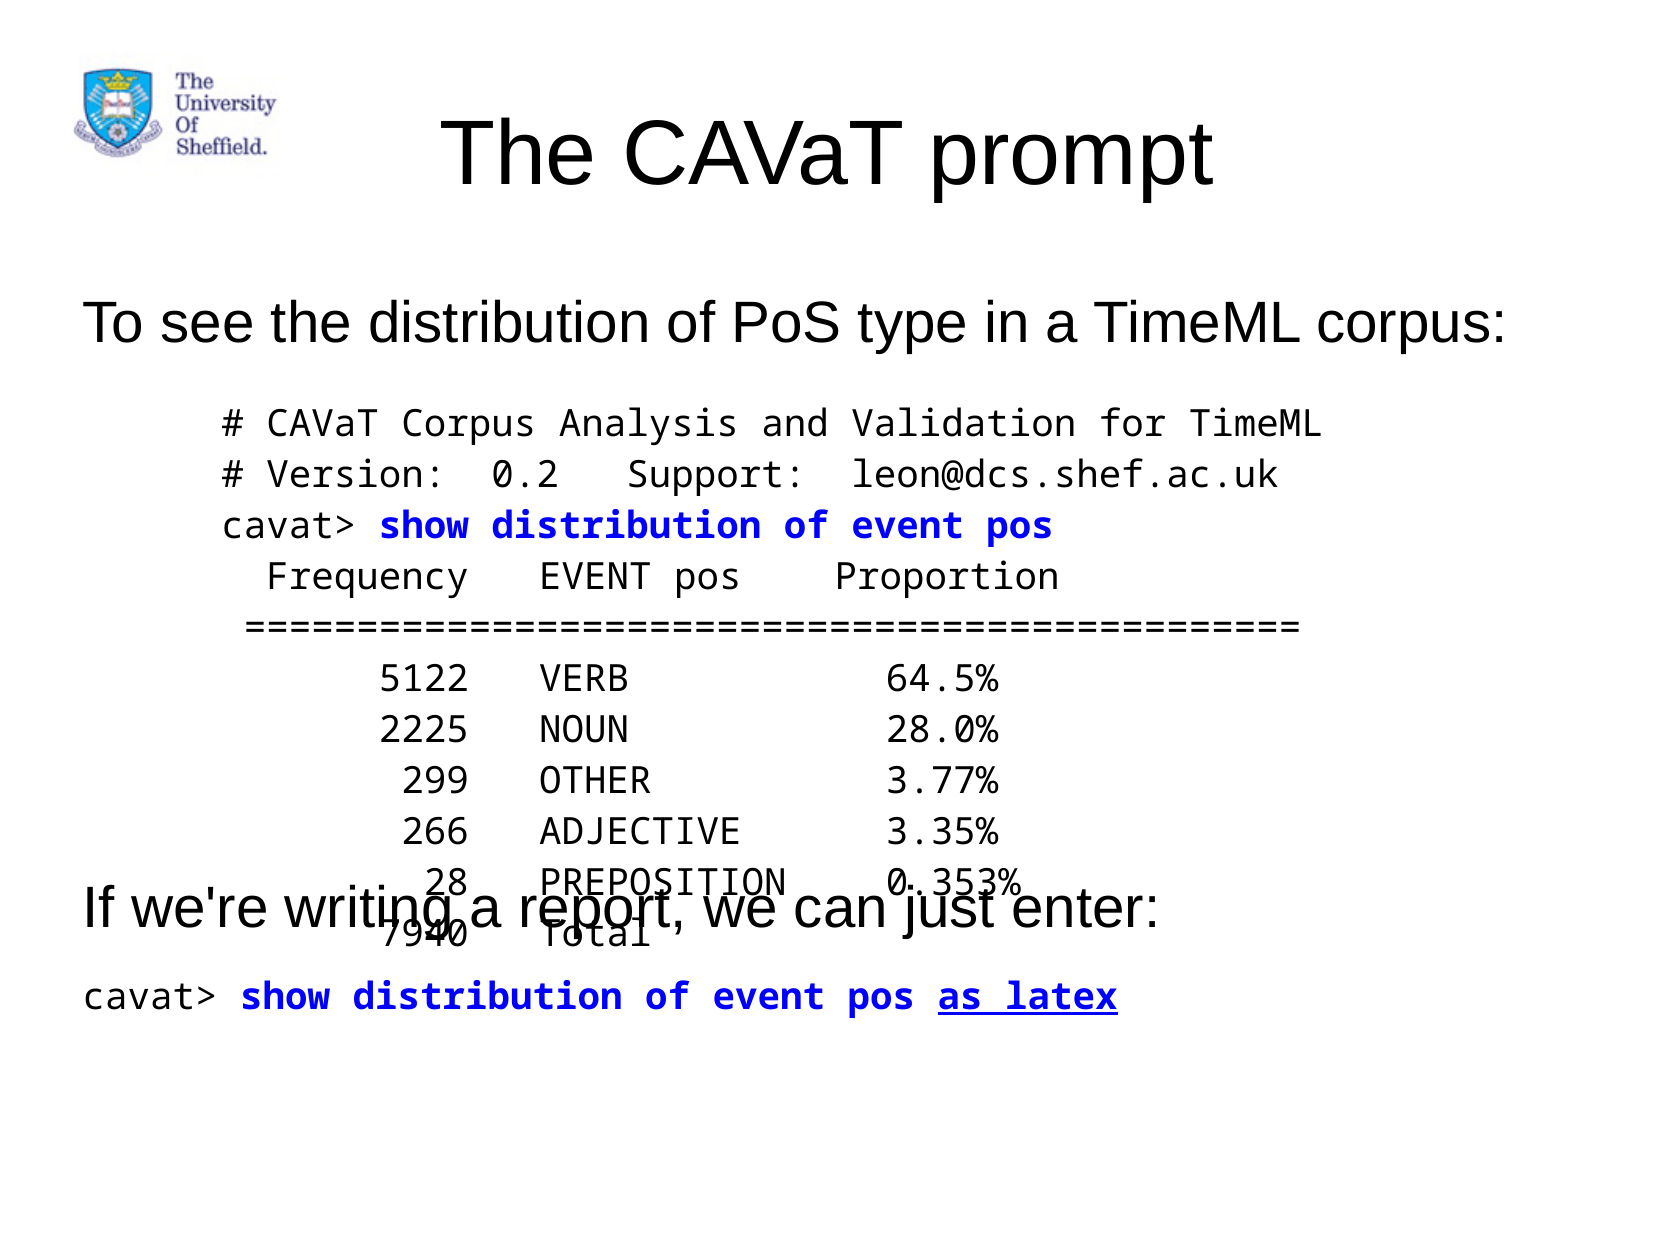

# The CAVaT prompt
To see the distribution of PoS type in a TimeML corpus:
If we're writing a report, we can just enter:
cavat> show distribution of event pos as latex
# CAVaT Corpus Analysis and Validation for TimeML
# Version: 0.2 Support: leon@dcs.shef.ac.uk
cavat> show distribution of event pos
 Frequency 	 EVENT pos 	 Proportion
 ===============================================
 5122 	 VERB 	 		64.5%
 2225 	 NOUN				28.0%
 299 	 OTHER				3.77%
 266 	 ADJECTIVE		3.35%
 28 	 PREPOSITION		0.353%
 7940 	 Total